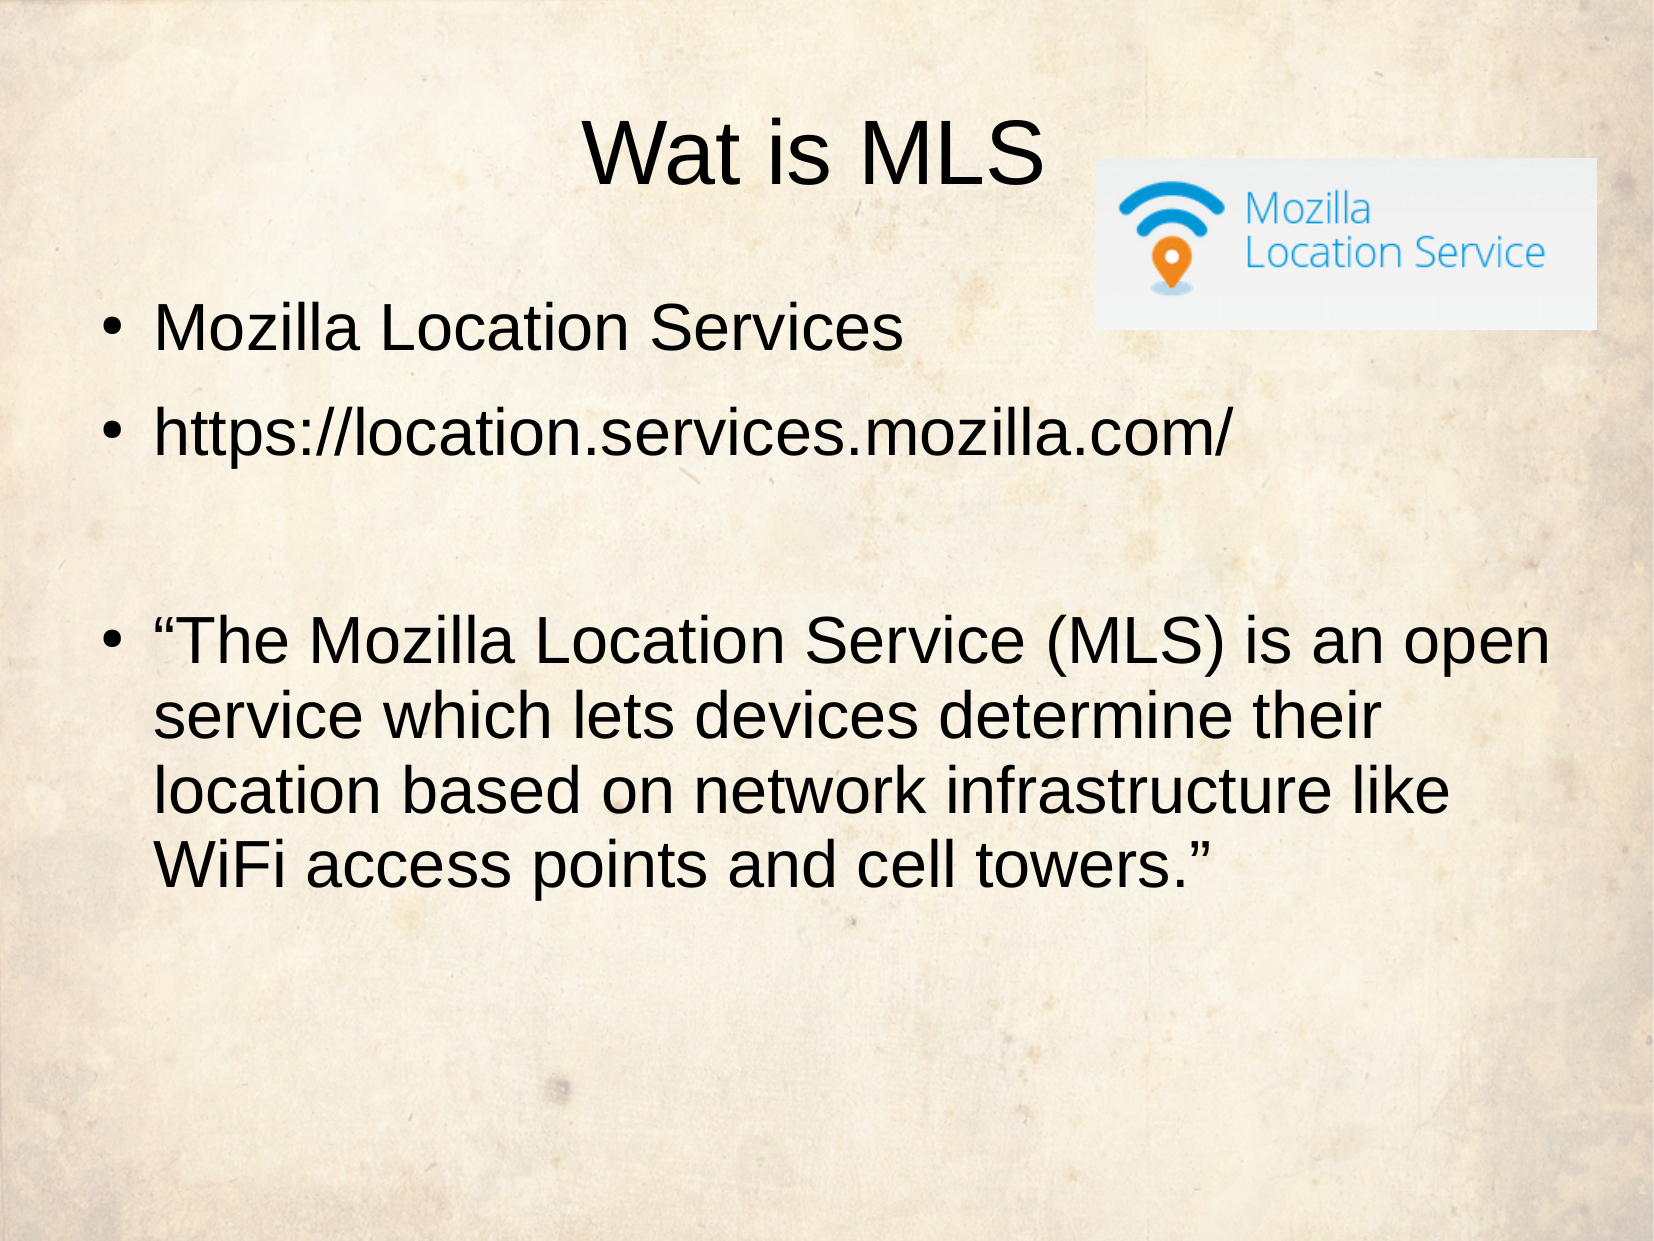

# Wat is MLS
Mozilla Location Services
https://location.services.mozilla.com/
“The Mozilla Location Service (MLS) is an open service which lets devices determine their location based on network infrastructure like WiFi access points and cell towers.”